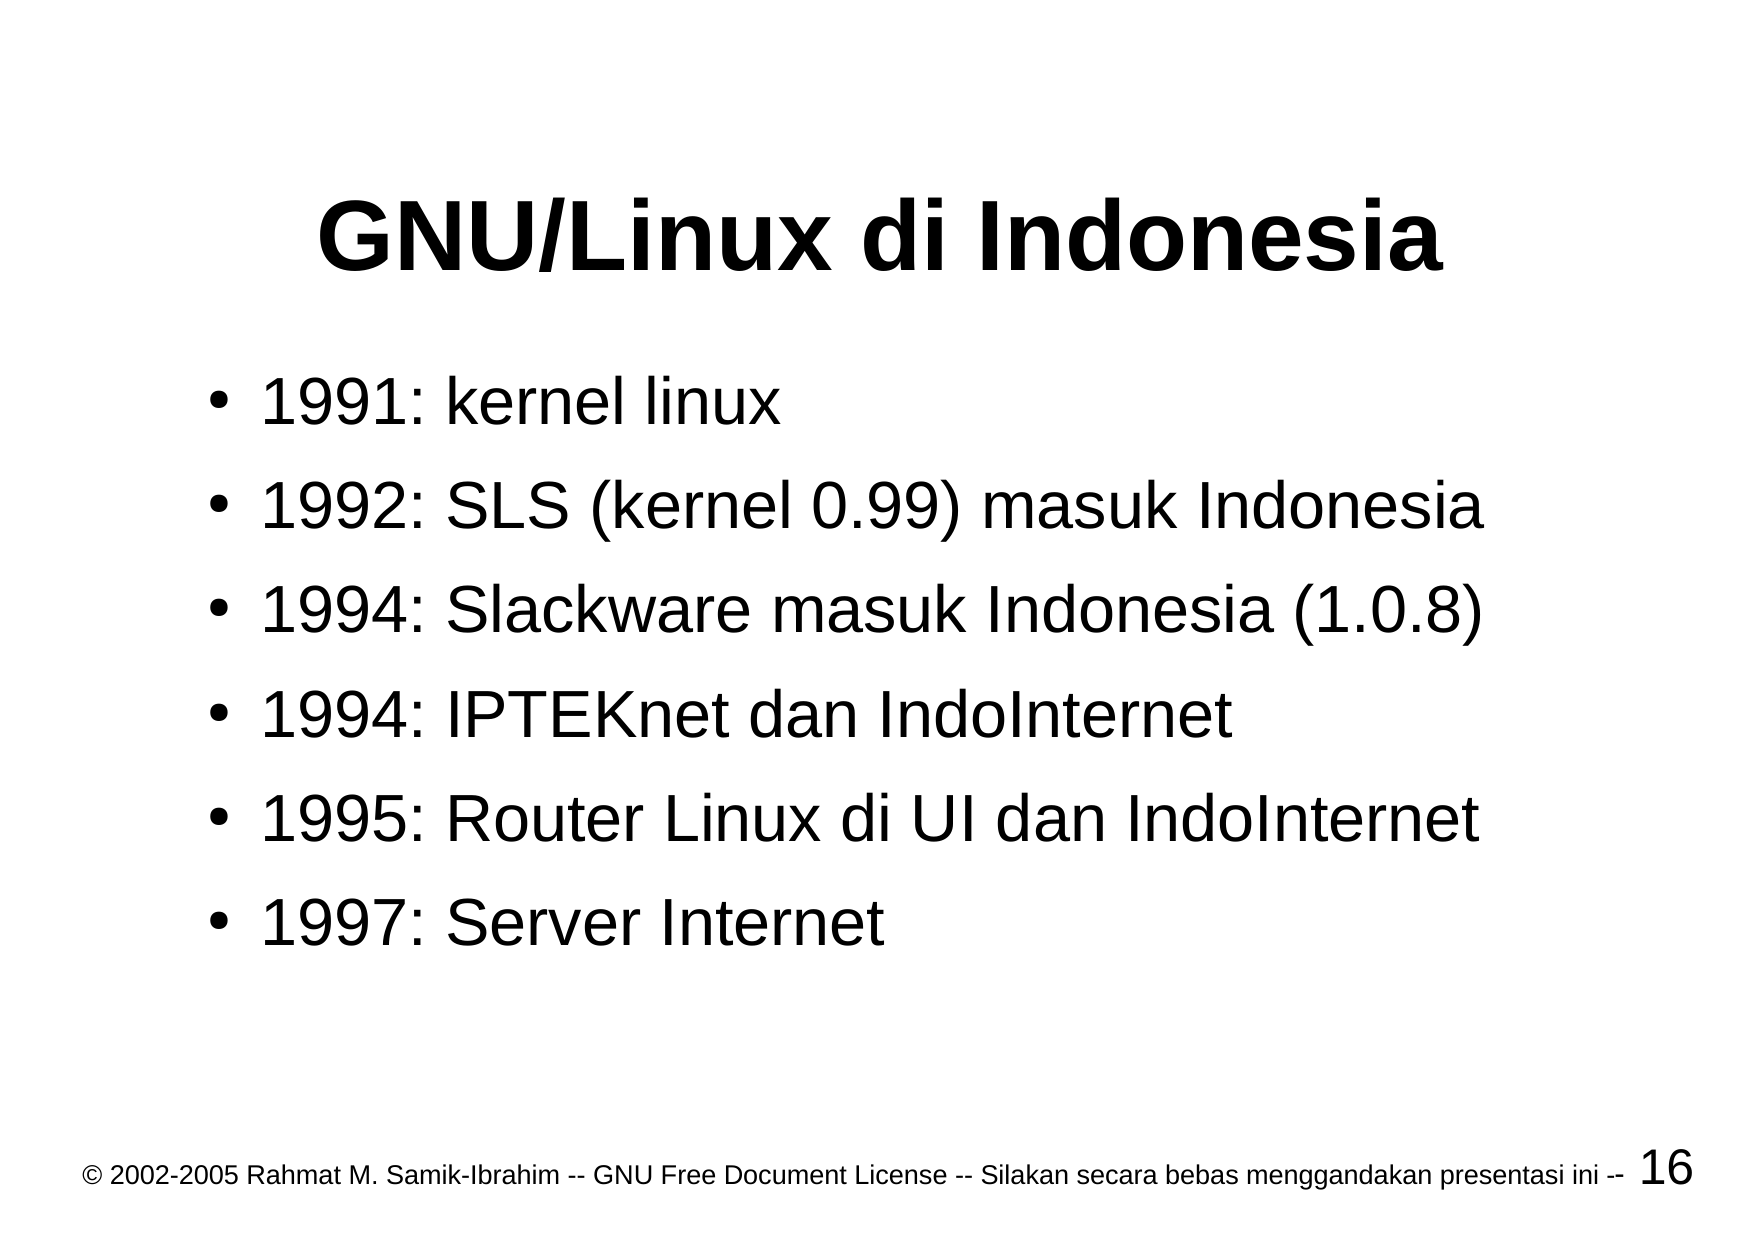

# GNU/Linux di Indonesia
1991: kernel linux
1992: SLS (kernel 0.99) masuk Indonesia
1994: Slackware masuk Indonesia (1.0.8)
1994: IPTEKnet dan IndoInternet
1995: Router Linux di UI dan IndoInternet
1997: Server Internet